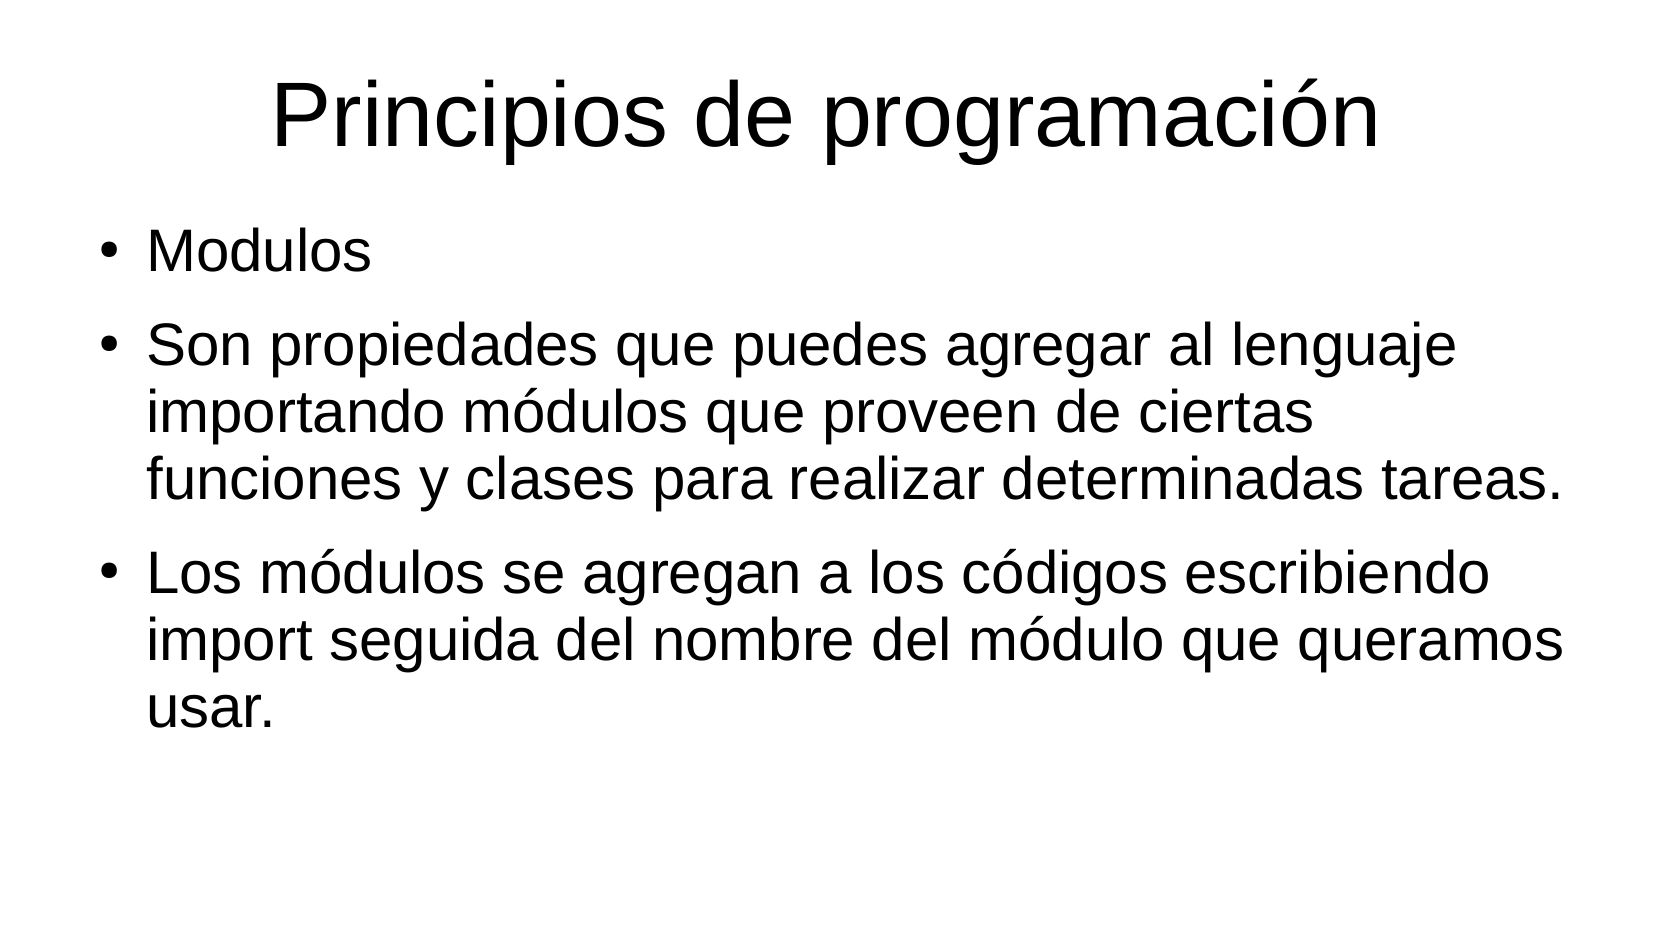

# Principios de programación
Modulos
Son propiedades que puedes agregar al lenguaje importando módulos que proveen de ciertas funciones y clases para realizar determinadas tareas.
Los módulos se agregan a los códigos escribiendo import seguida del nombre del módulo que queramos usar.